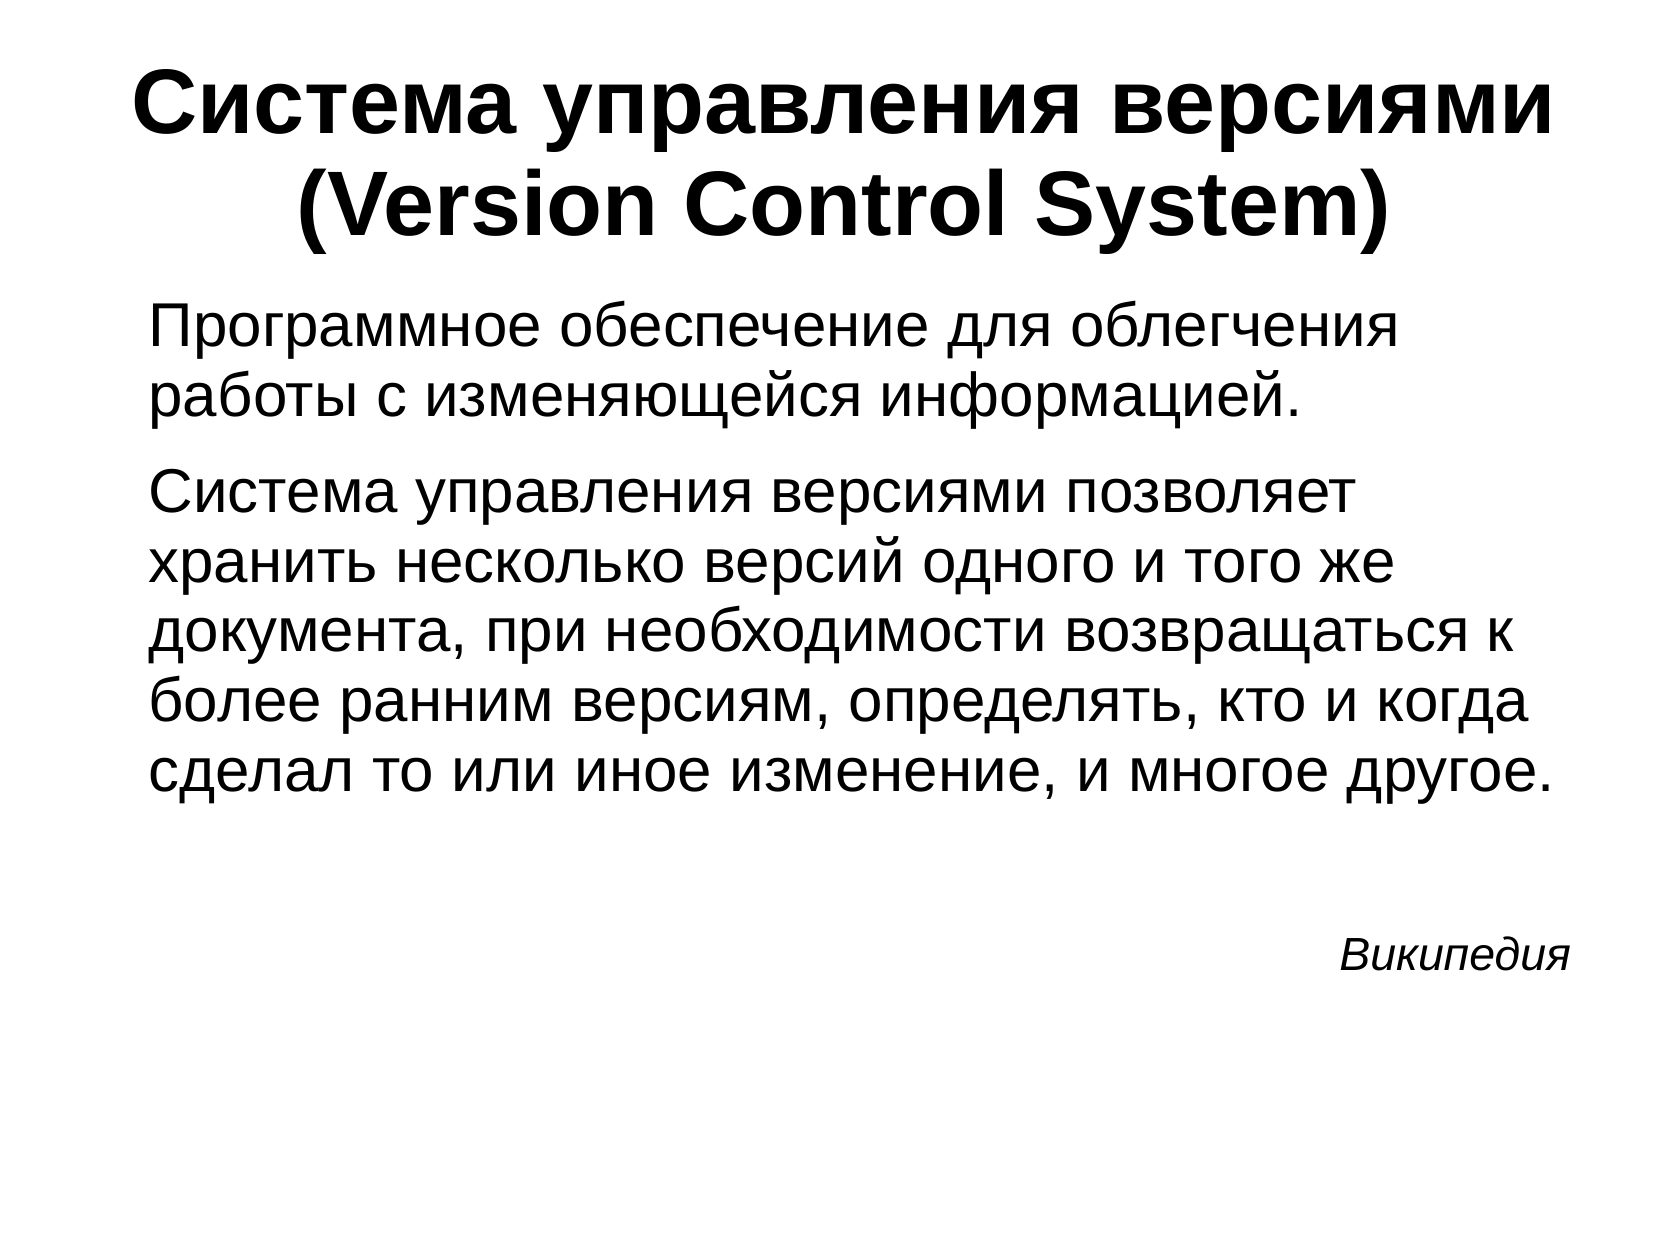

# Система управления версиями (Version Control System)
Программное обеспечение для облегчения работы с изменяющейся информацией.
Система управления версиями позволяет хранить несколько версий одного и того же документа, при необходимости возвращаться к более ранним версиям, определять, кто и когда сделал то или иное изменение, и многое другое.
Википедия